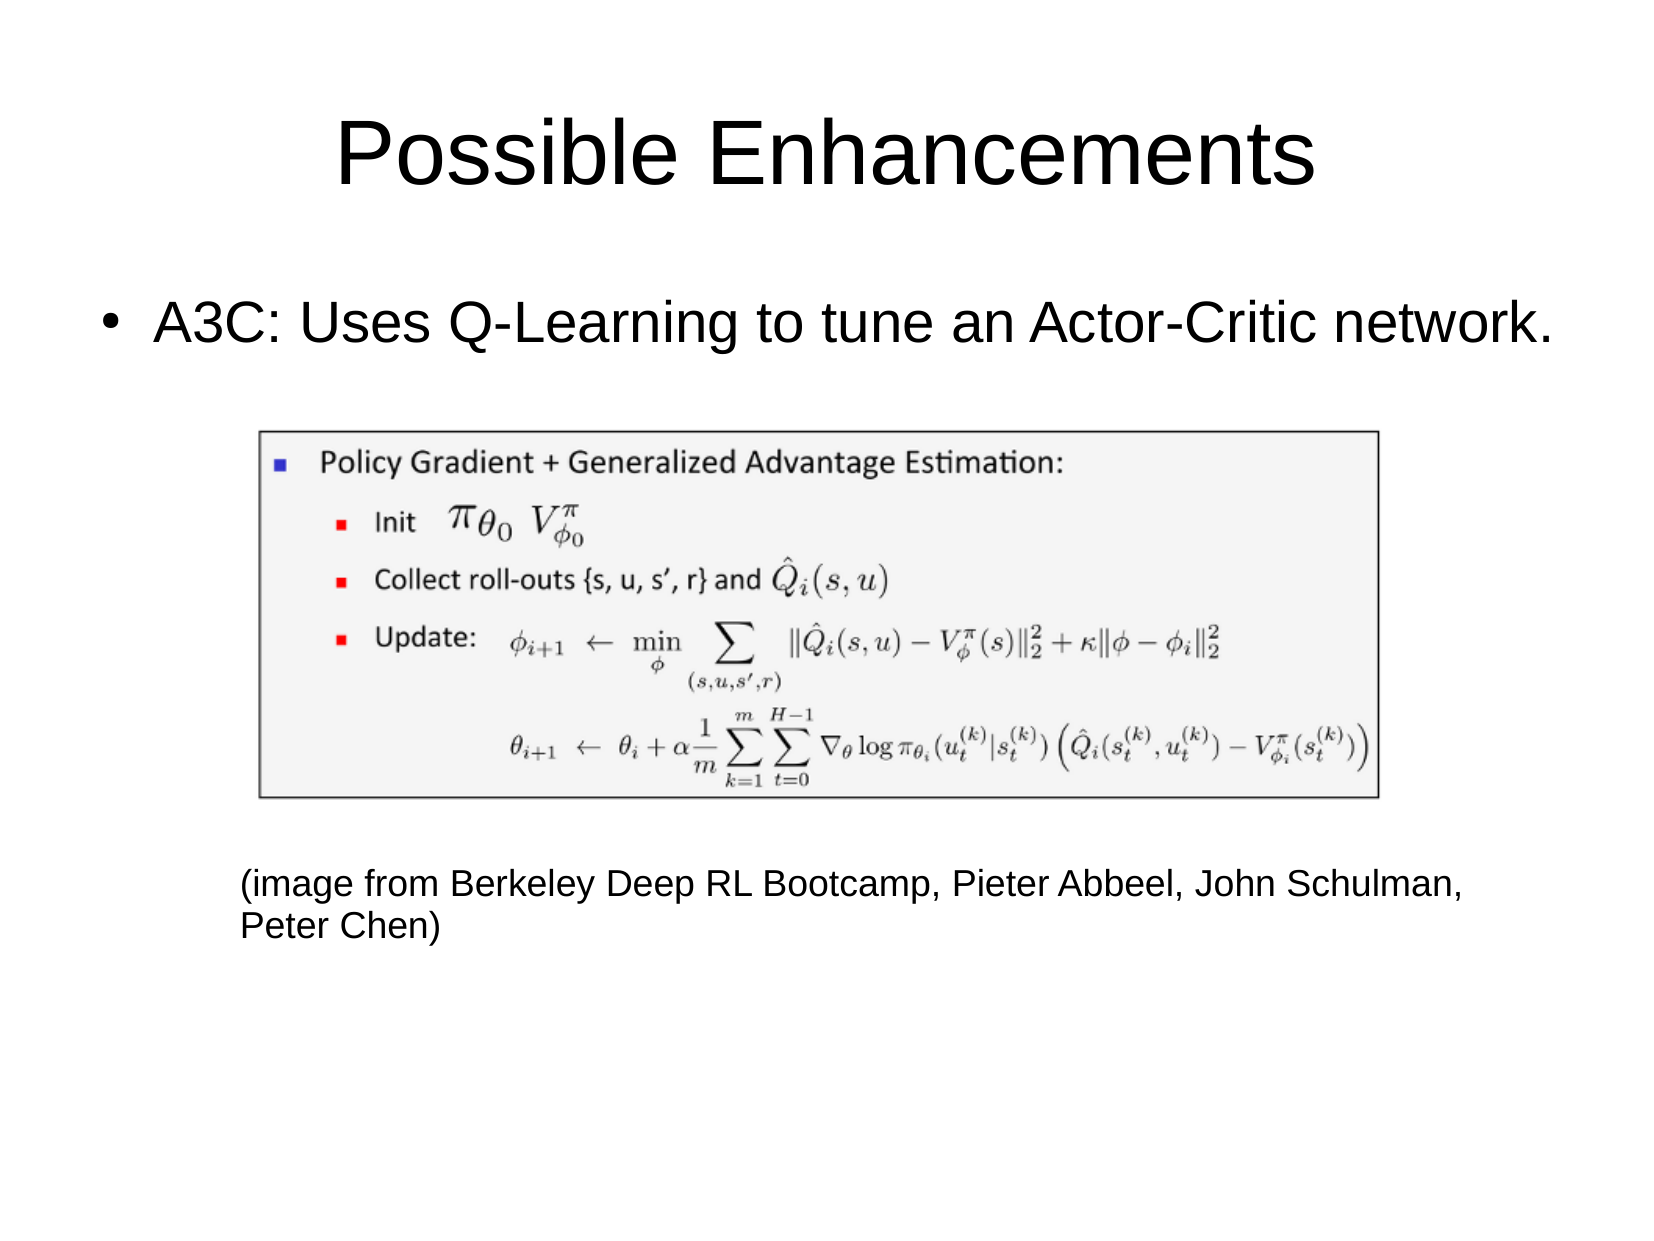

# Possible Enhancements
A3C: Uses Q-Learning to tune an Actor-Critic network.
(image from Berkeley Deep RL Bootcamp, Pieter Abbeel, John Schulman, Peter Chen)